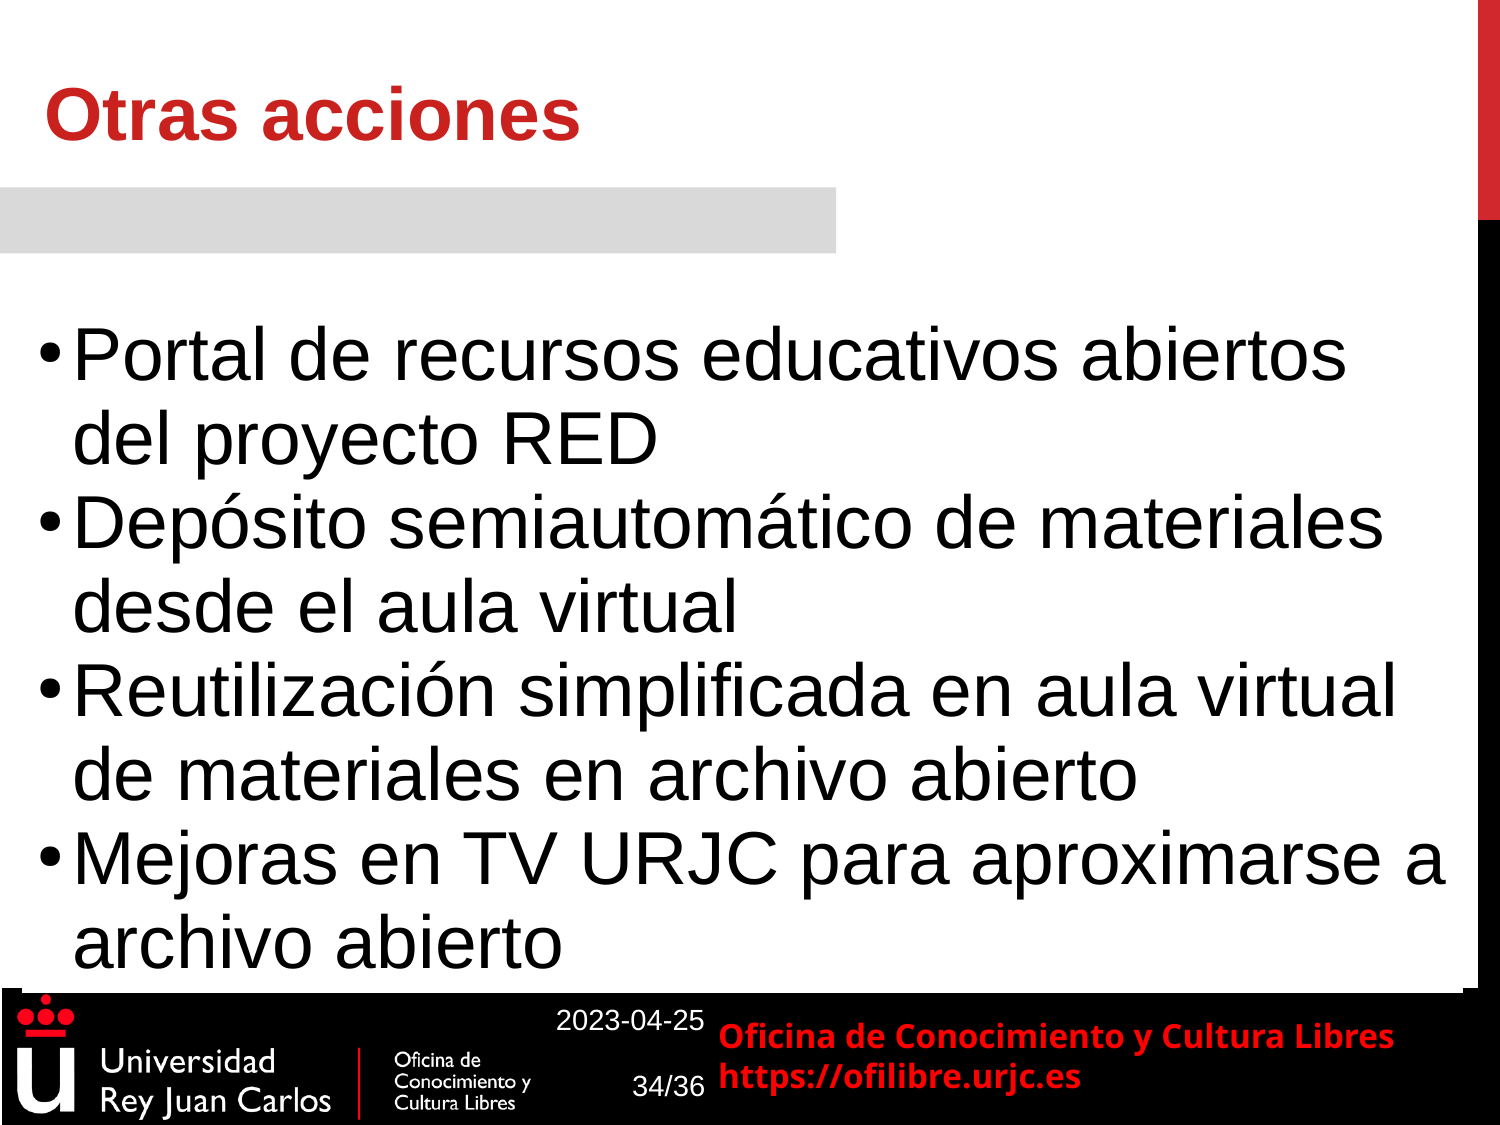

#
Otras acciones
Portal de recursos educativos abiertos del proyecto RED
Depósito semiautomático de materiales desde el aula virtual
Reutilización simplificada en aula virtual de materiales en archivo abierto
Mejoras en TV URJC para aproximarse a archivo abierto